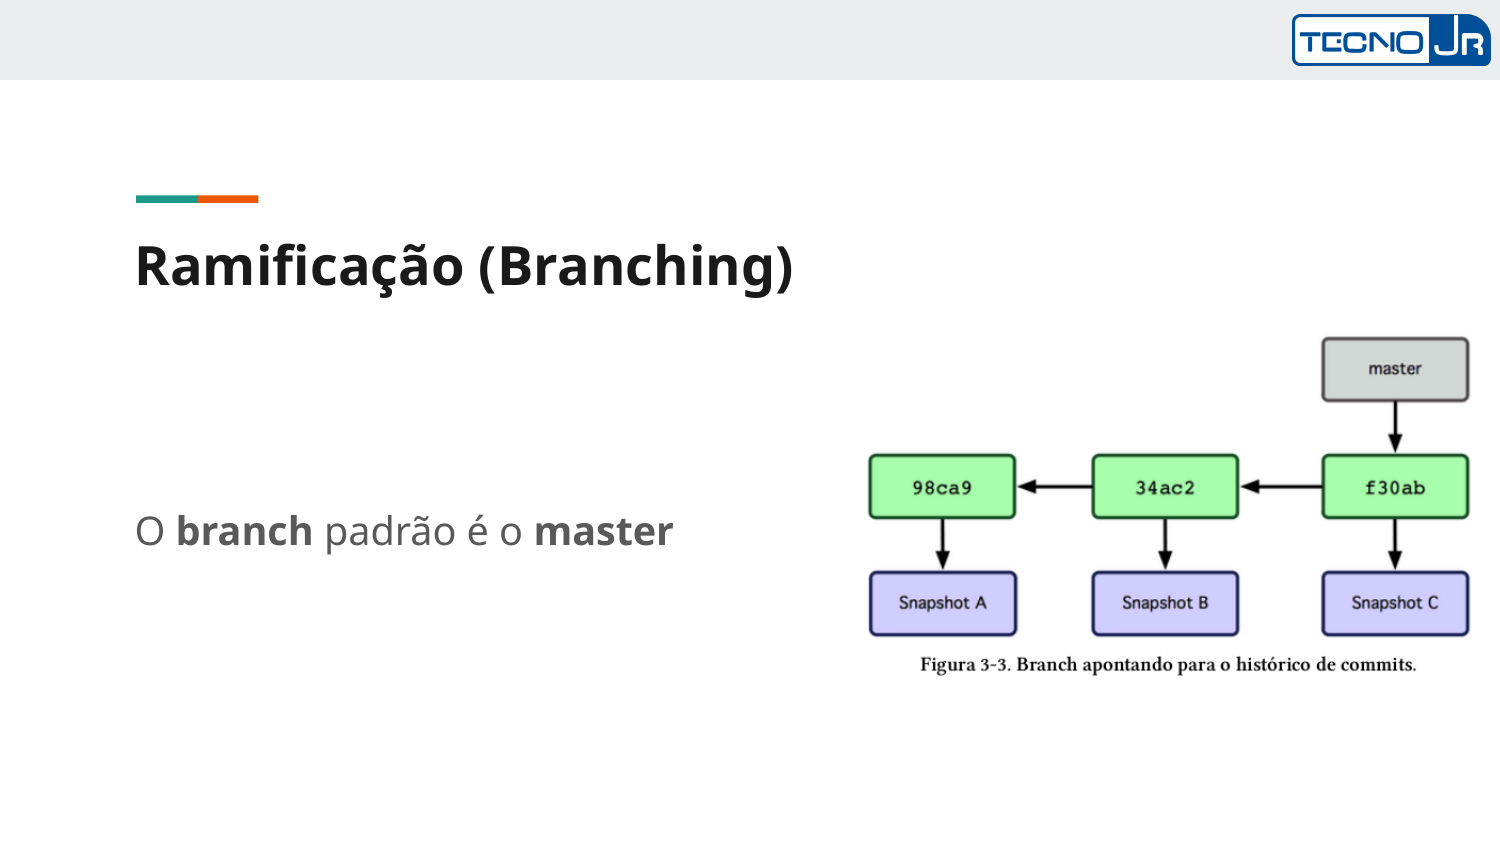

# Ramificação (Branching)
O branch padrão é o master